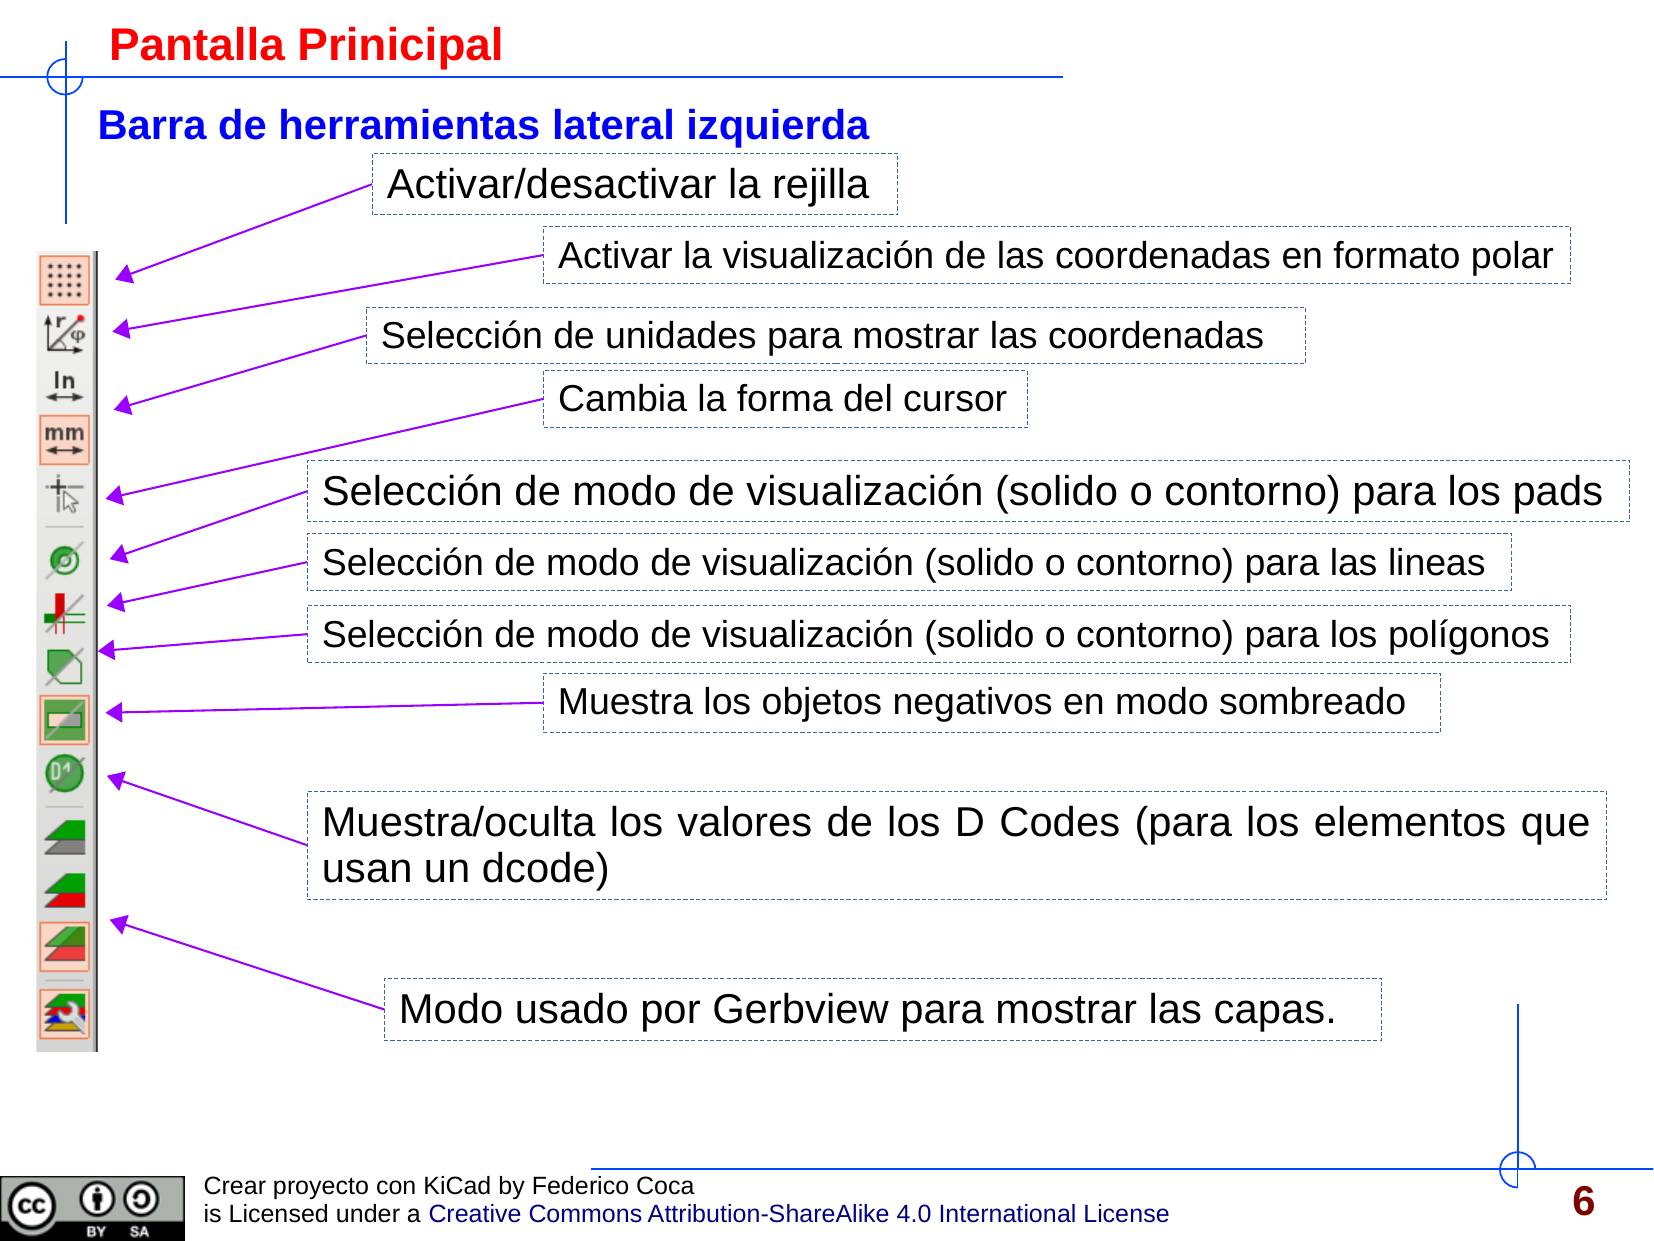

Pantalla Prinicipal
Barra de herramientas lateral izquierda
Activar/desactivar la rejilla
Activar la visualización de las coordenadas en formato polar
Selección de unidades para mostrar las coordenadas
Cambia la forma del cursor
Selección de modo de visualización (solido o contorno) para los pads
Selección de modo de visualización (solido o contorno) para las lineas
Selección de modo de visualización (solido o contorno) para los polígonos
Muestra los objetos negativos en modo sombreado
Muestra/oculta los valores de los D Codes (para los elementos que usan un dcode)
Modo usado por Gerbview para mostrar las capas.
Crear proyecto con KiCad by Federico Coca
is Licensed under a Creative Commons Attribution-ShareAlike 4.0 International License